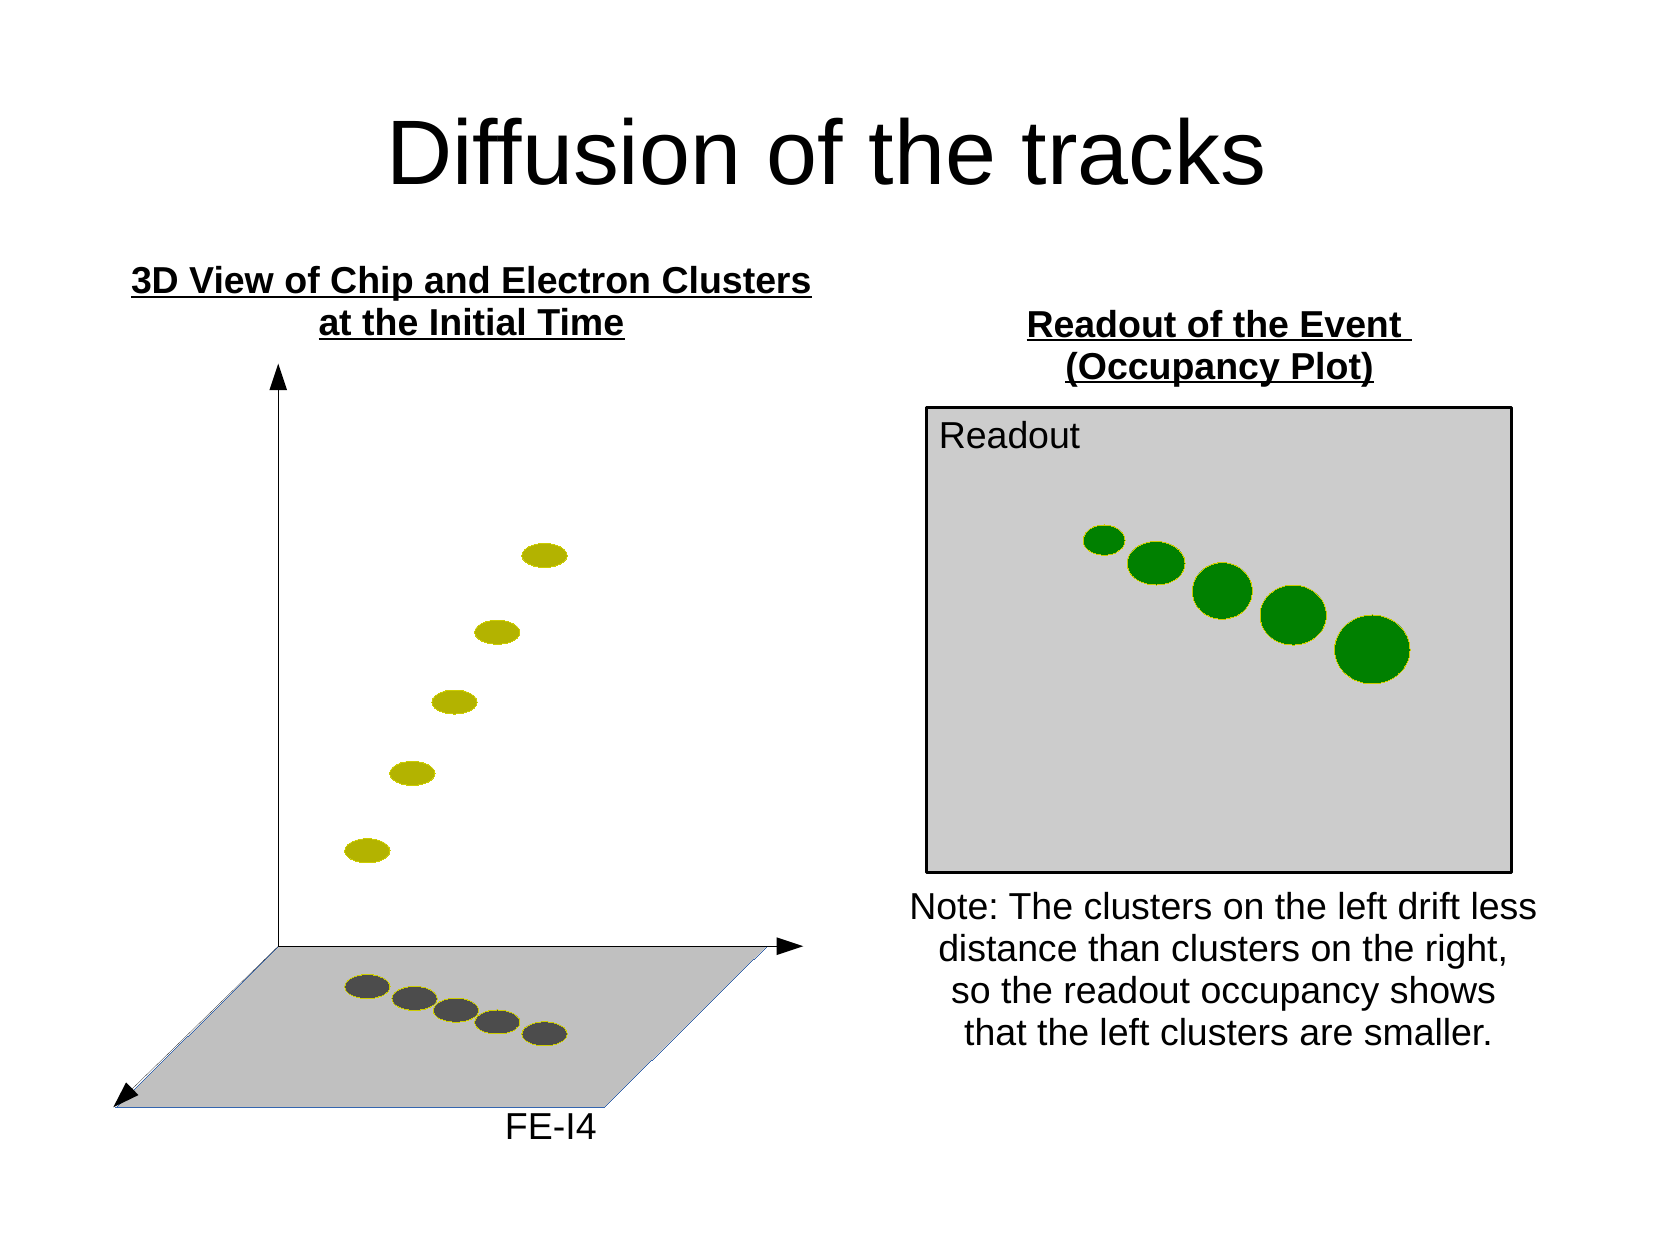

# Diffusion of the tracks
3D View of Chip and Electron Clusters
at the Initial Time
Readout of the Event
(Occupancy Plot)
Readout
Note: The clusters on the left drift less
distance than clusters on the right,
so the readout occupancy shows
that the left clusters are smaller.
FE-I4